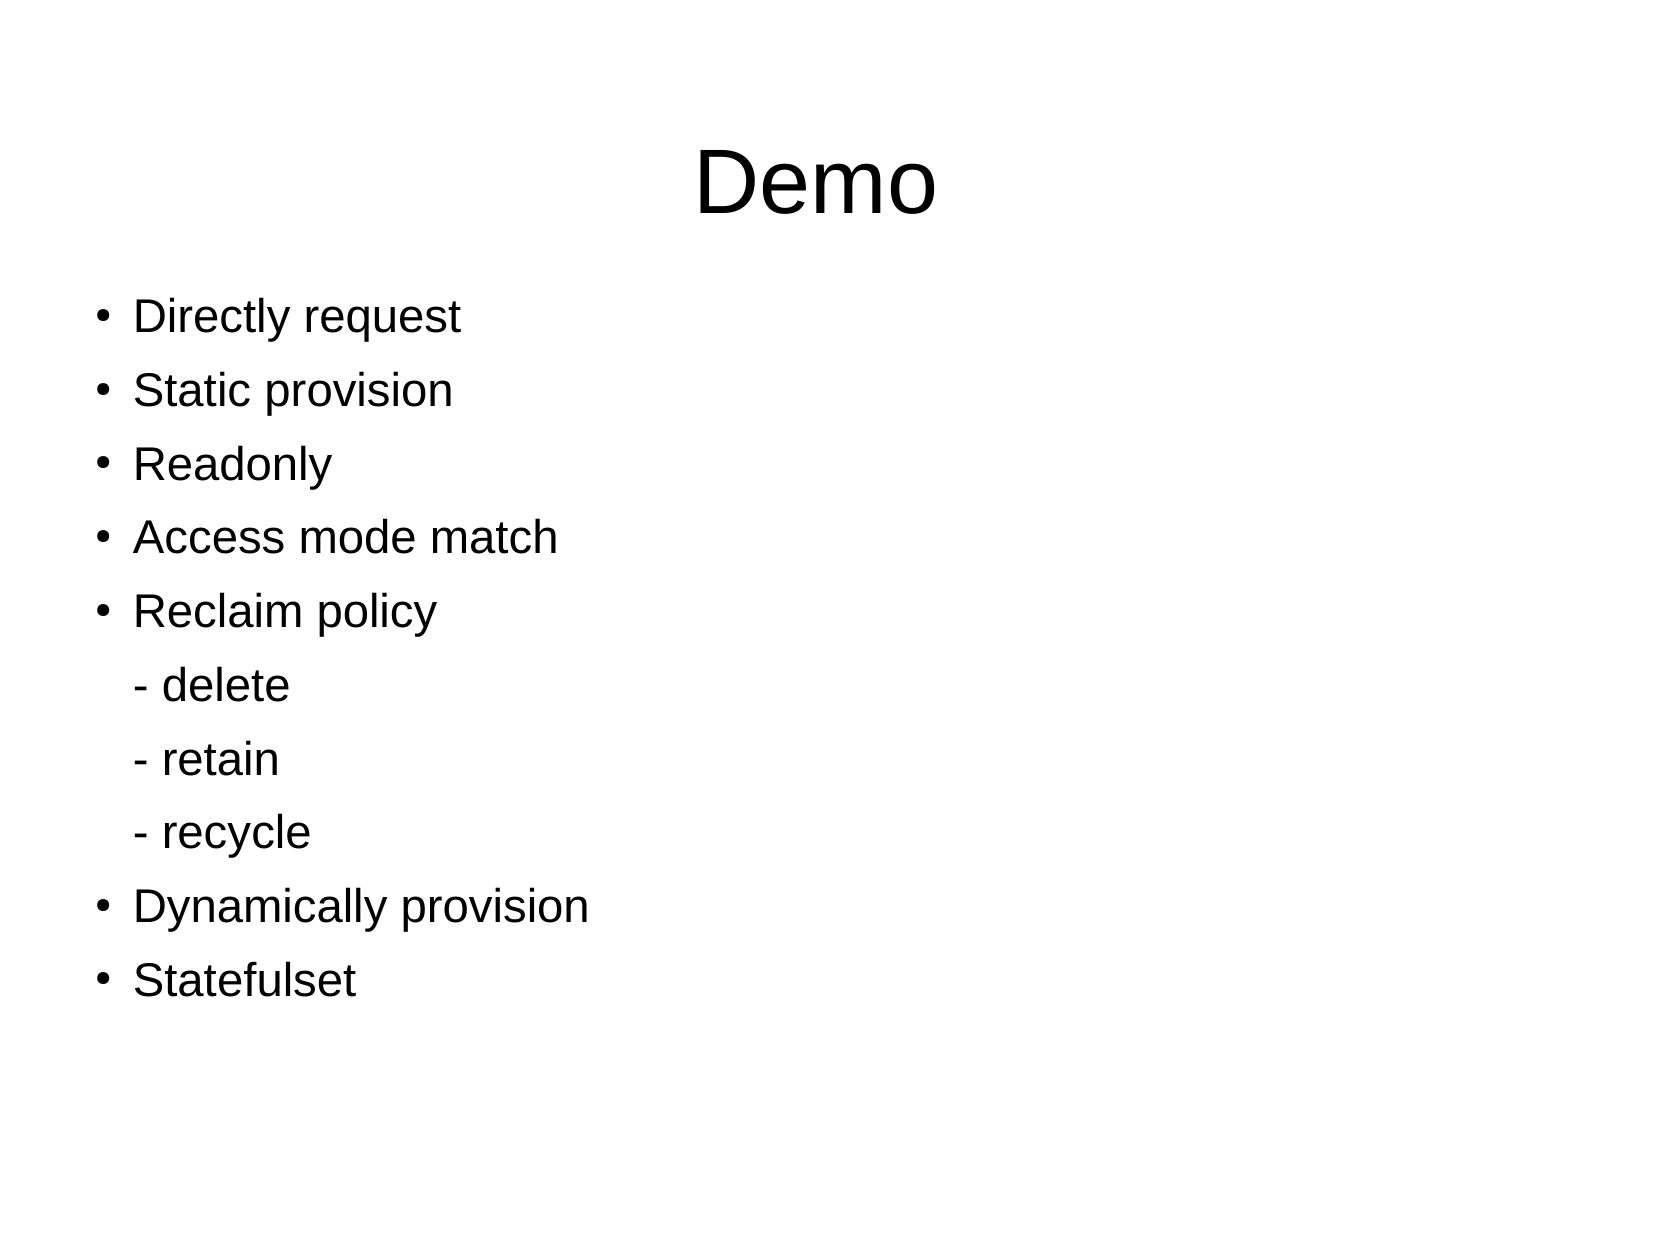

# Demo
Directly request
Static provision
Readonly
Access mode match
Reclaim policy
- delete
- retain
- recycle
Dynamically provision
Statefulset